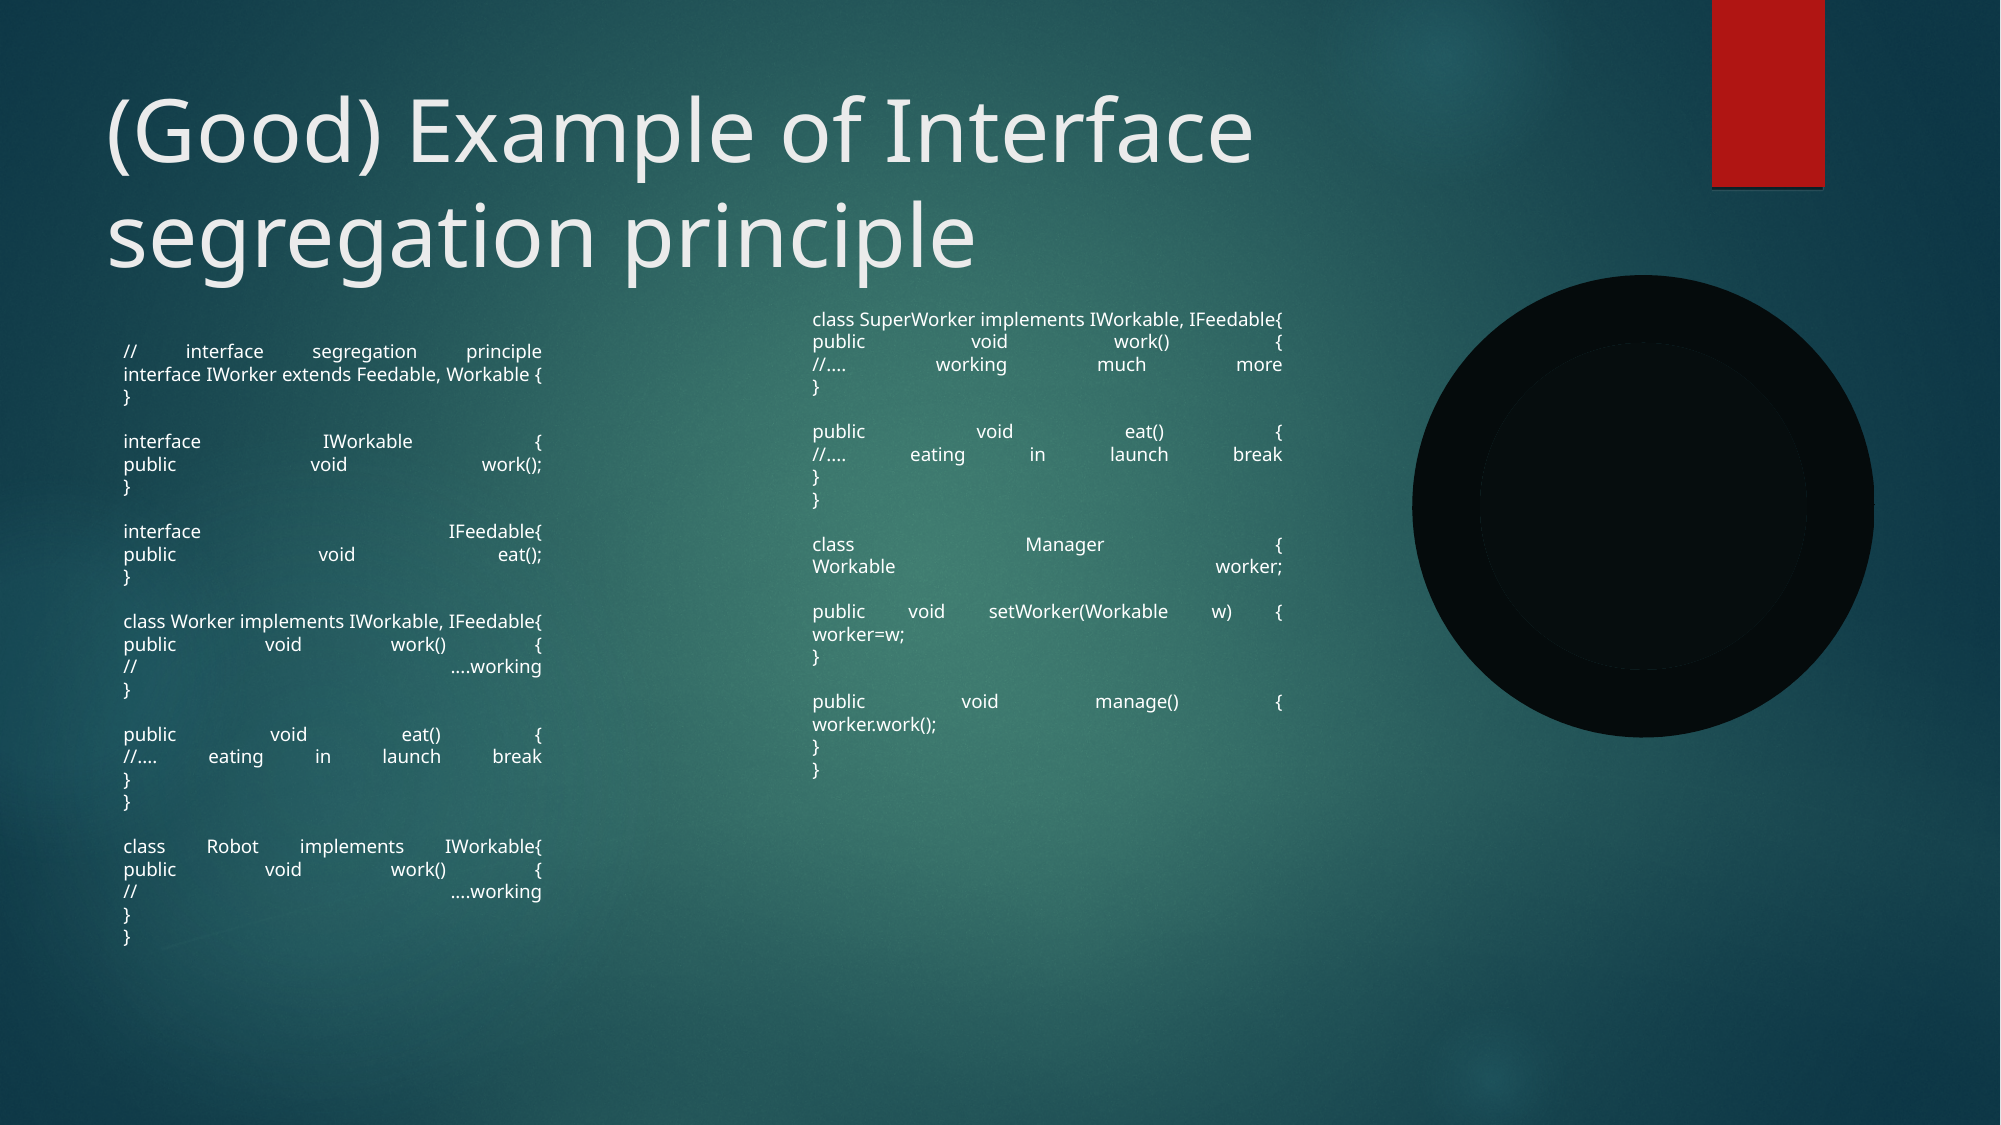

(Good) Example of Interface segregation principle
class SuperWorker implements IWorkable, IFeedable{
public void work() {
//.... working much more
}
public void eat() {
//.... eating in launch break
}
}
class Manager {
Workable worker;
public void setWorker(Workable w) {
worker=w;
}
public void manage() {
worker.work();
}
}
# // interface segregation principle interface IWorker extends Feedable, Workable { } interface IWorkable { public void work(); } interface IFeedable{ public void eat(); } class Worker implements IWorkable, IFeedable{ public void work() { // ....working } public void eat() { //.... eating in launch break } } class Robot implements IWorkable{ public void work() { // ....working } }